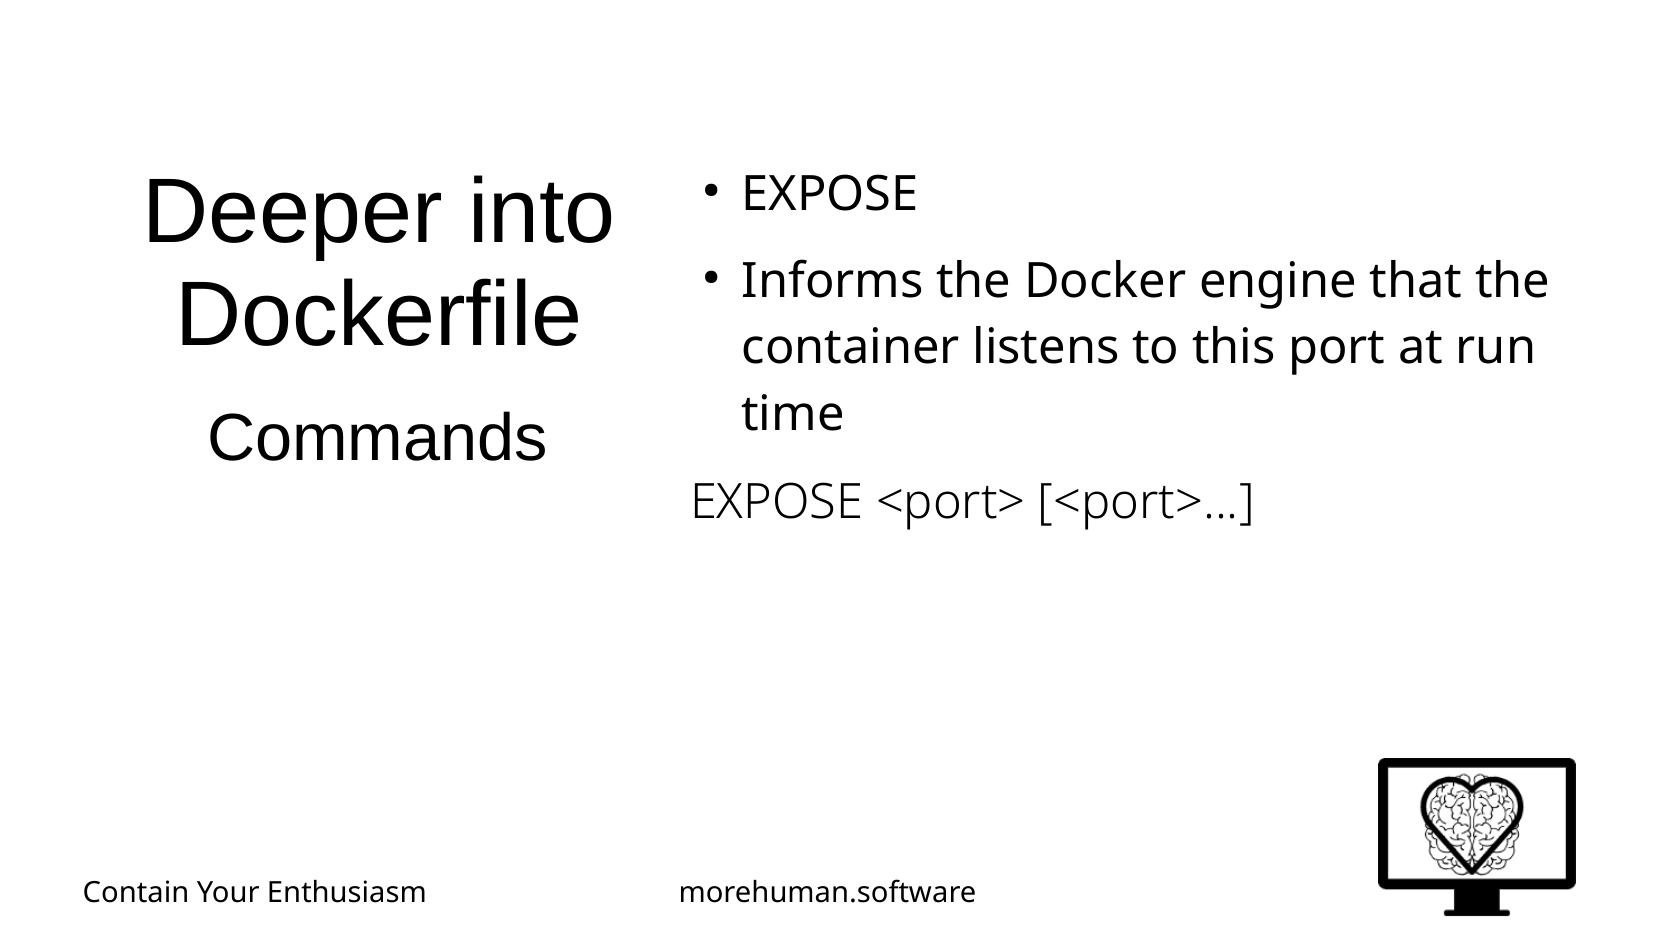

# Deeper into Dockerfile
EXPOSE
Informs the Docker engine that the container listens to this port at run time
EXPOSE <port> [<port>...]
Commands